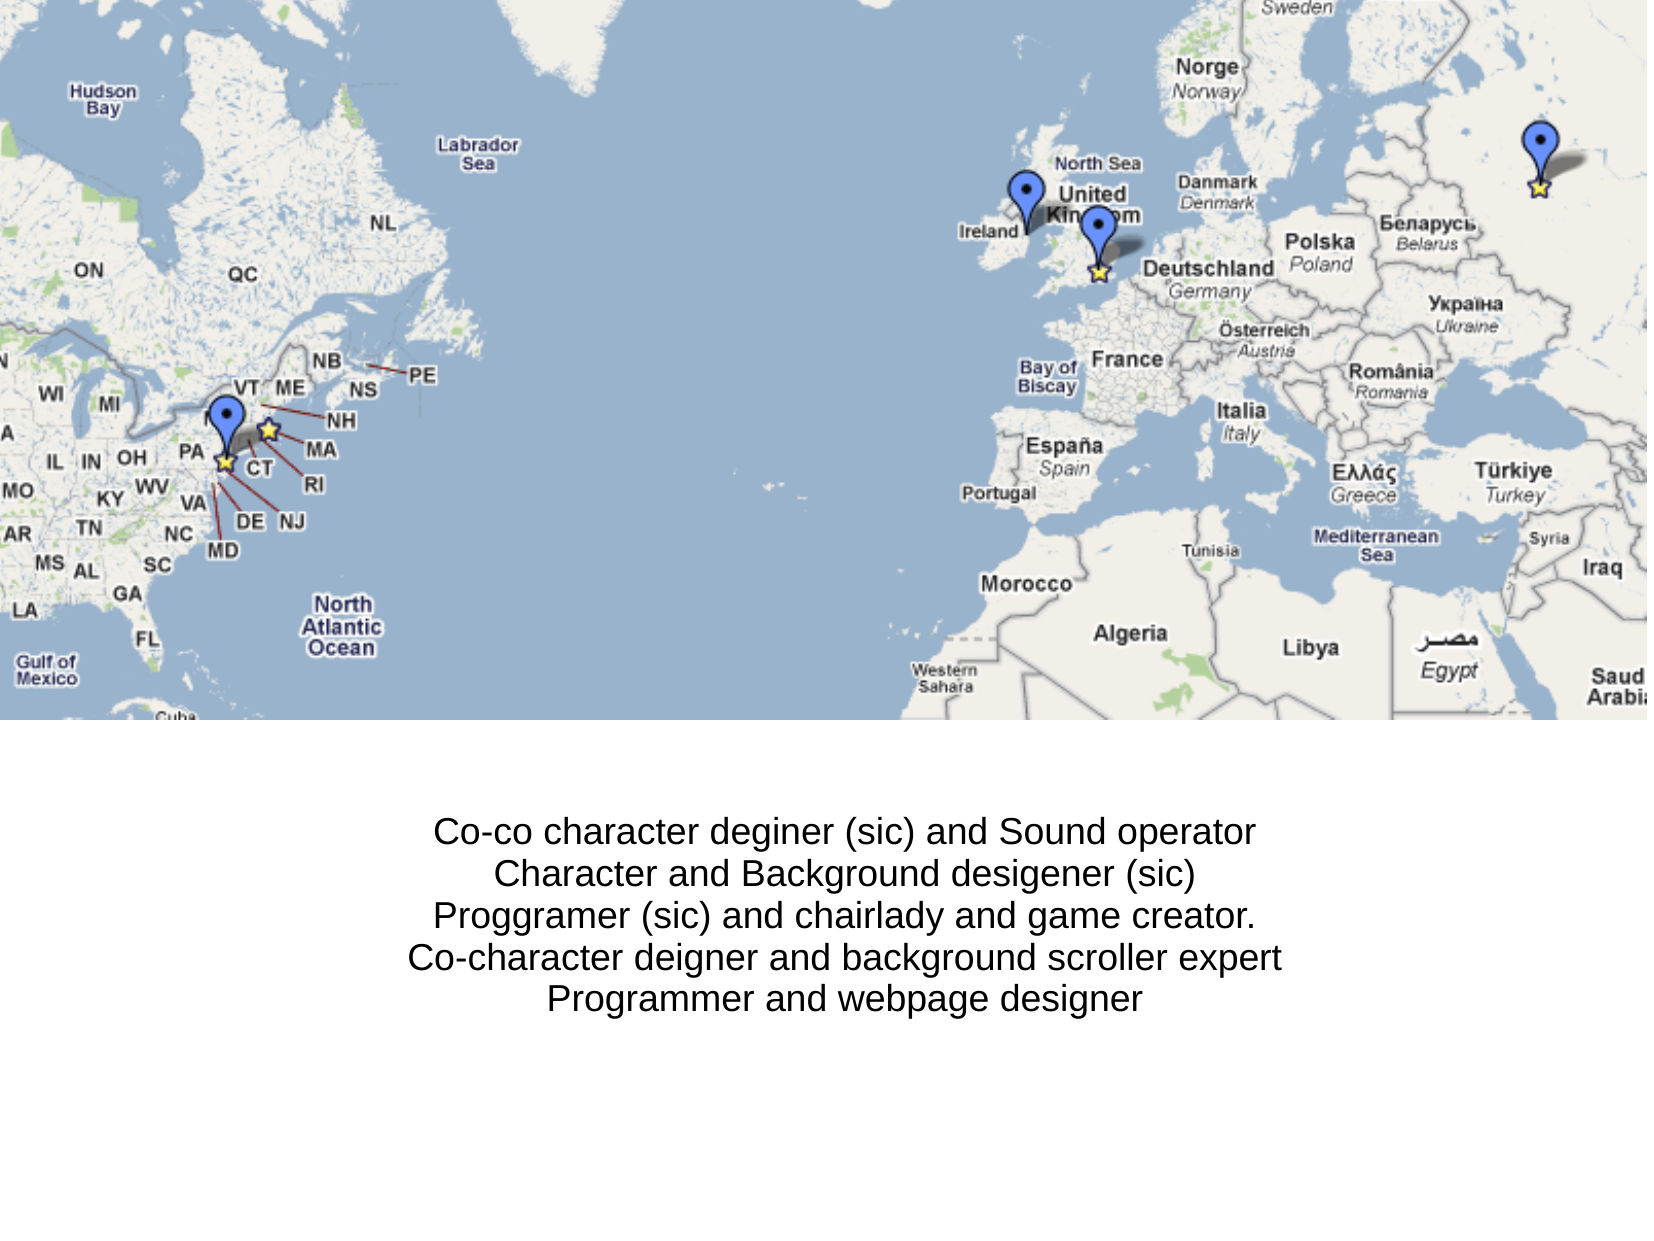

Co-co character deginer (sic) and Sound operator
Character and Background desigener (sic)
Proggramer (sic) and chairlady and game creator.
Co-character deigner and background scroller expert
Programmer and webpage designer